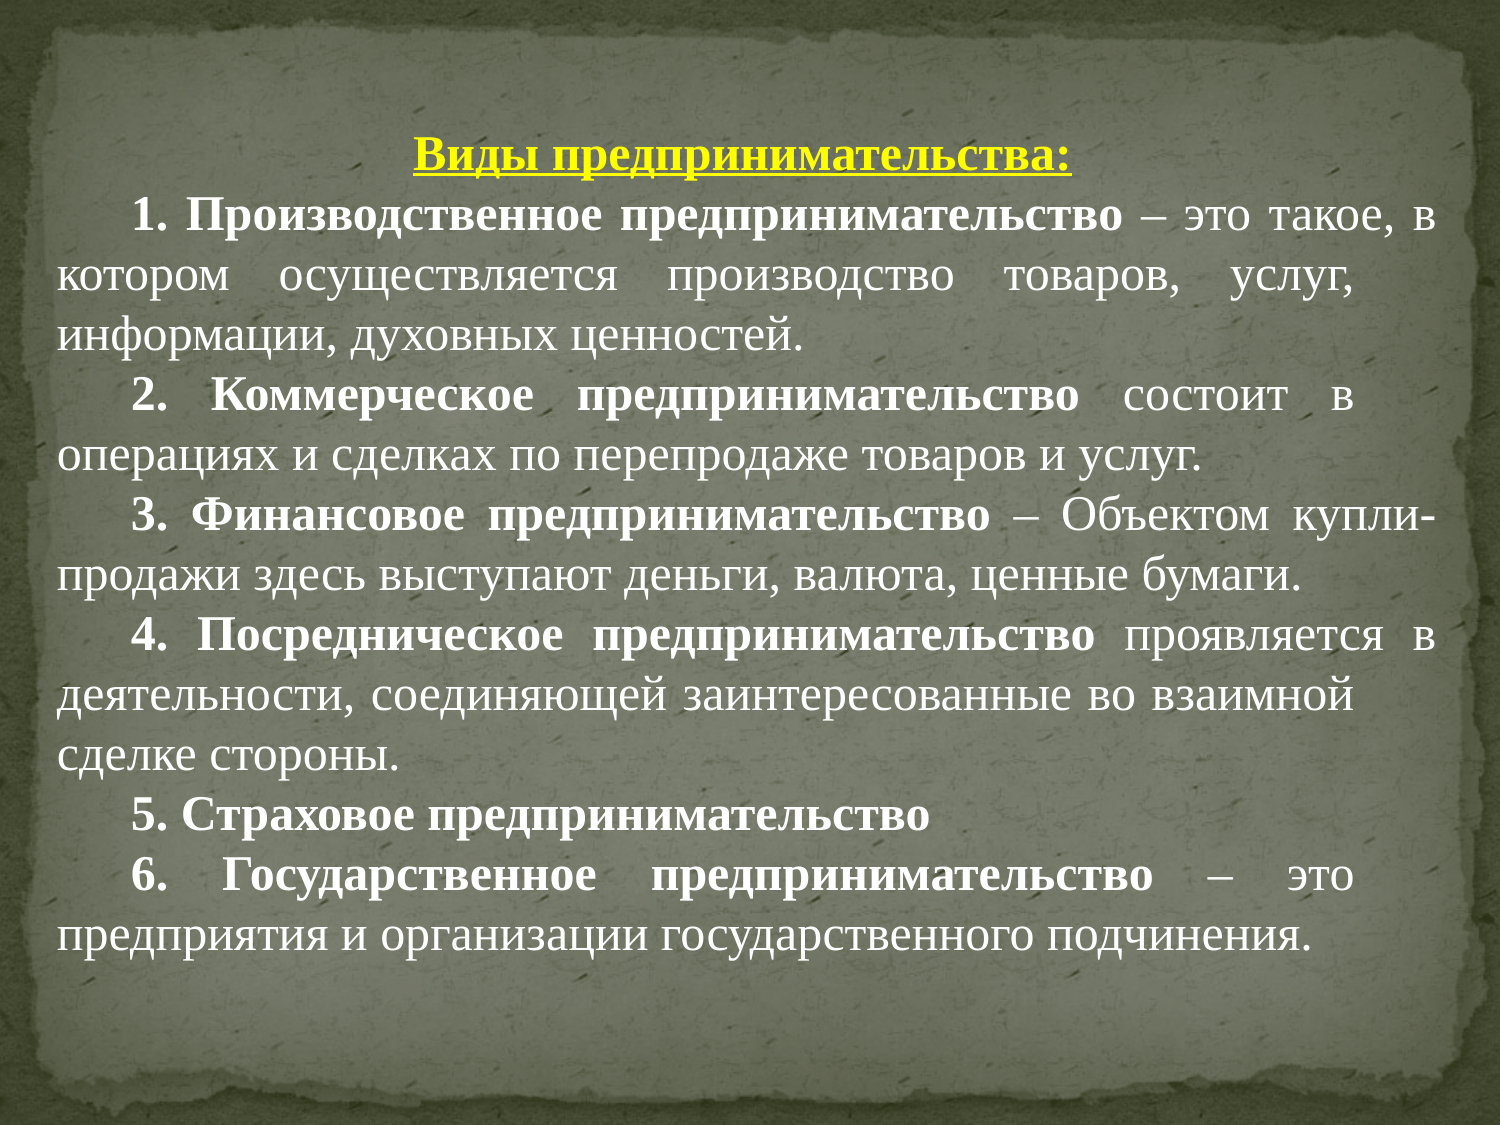

Виды предпринимательства:
1. Производственное предпринимательство – это такое, в котором осуще­ствляется производство товаров, услуг, информации, духовных ценностей.
2. Коммерческое предпринимательство состоит в операциях и сделках по перепродаже товаров и услуг.
3. Финансовое предпринимательство – Объектом купли-продажи здесь выступают деньги, валю­та, ценные бумаги.
4. Посредническое предпринимательство проявляется в деятельности, со­единяющей заинтересованные во взаимной сделке стороны.
5. Страховое предпринимательство
6. Государственное предпринимательство – это предприятия и организации государственного подчинения.